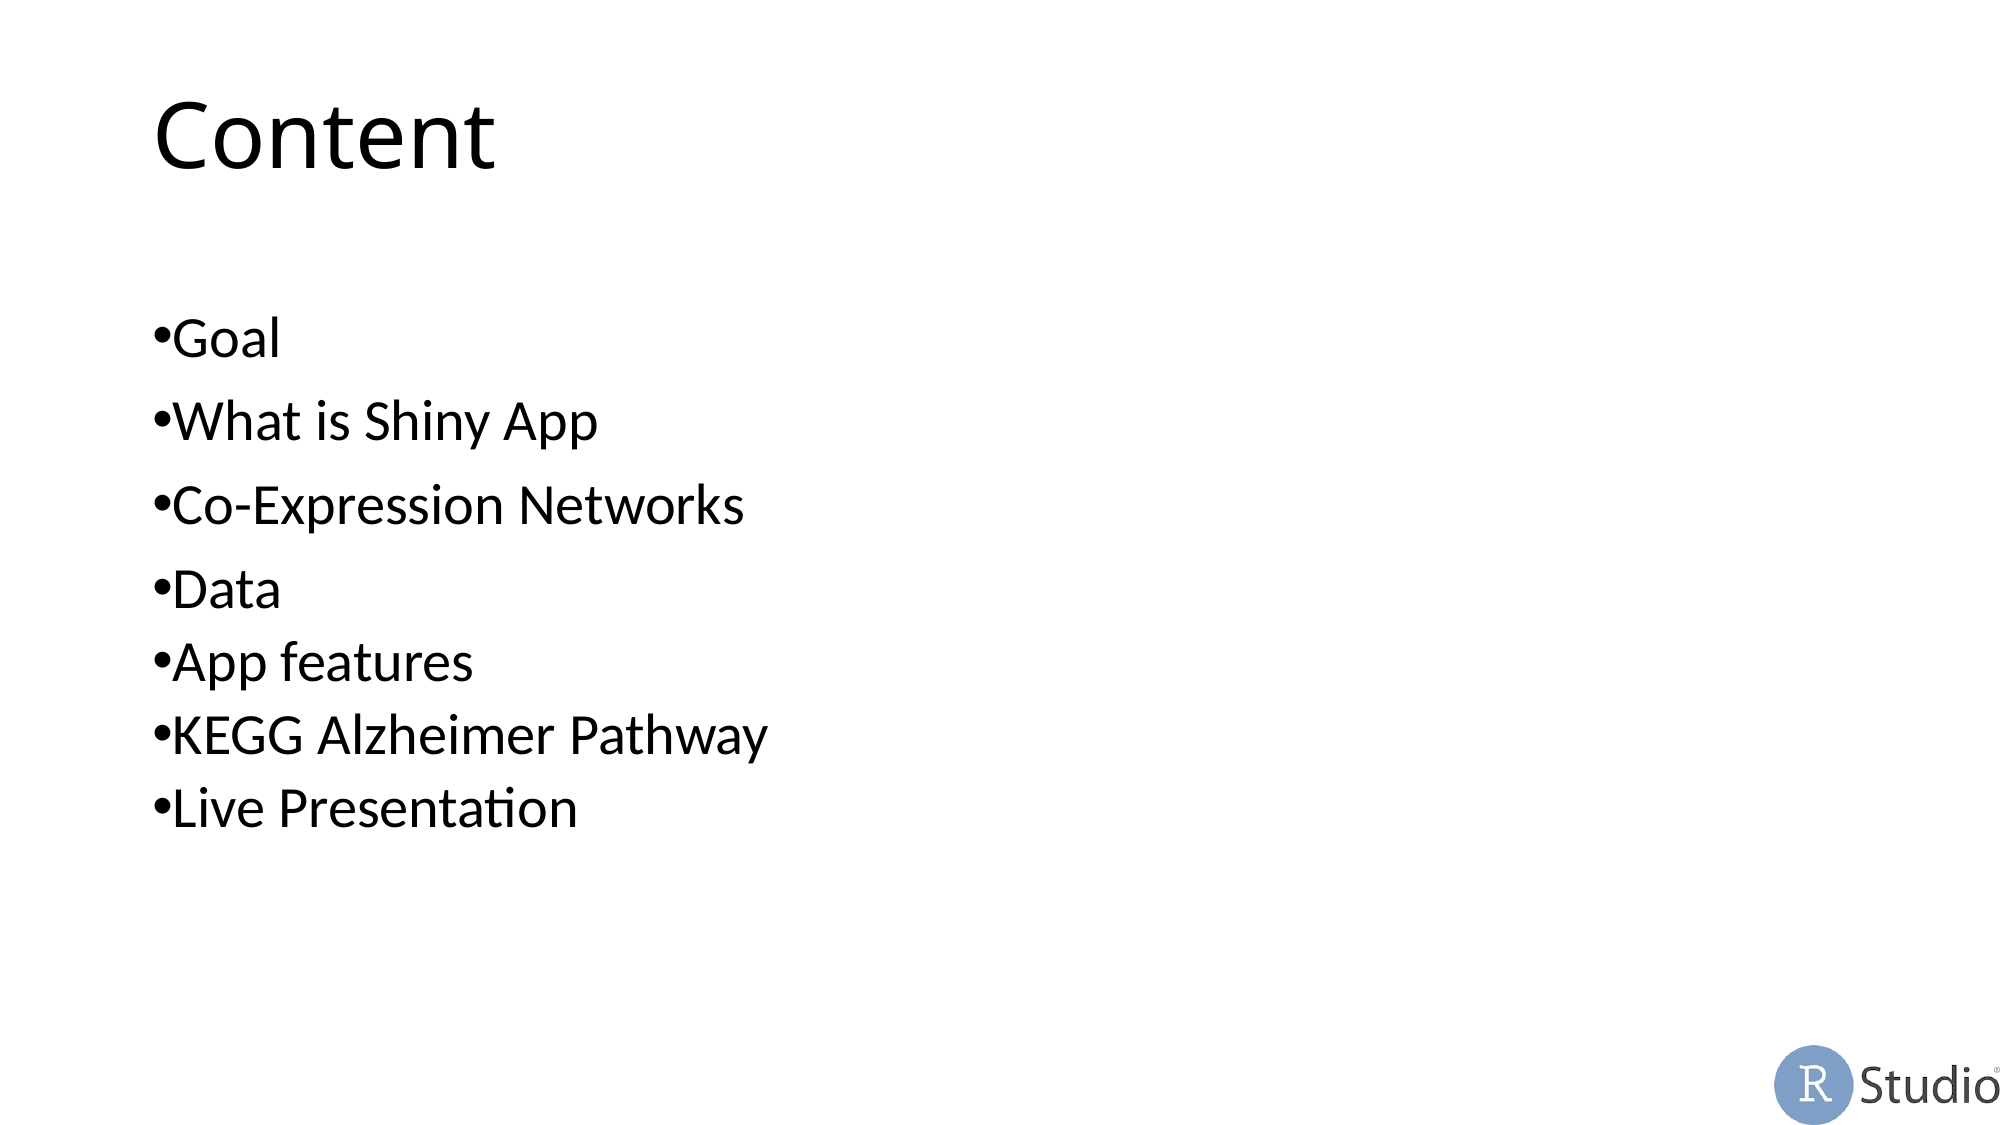

# Content
Goal
What is Shiny App
Co-Expression Networks
Data
App features
KEGG Alzheimer Pathway
Live Presentation